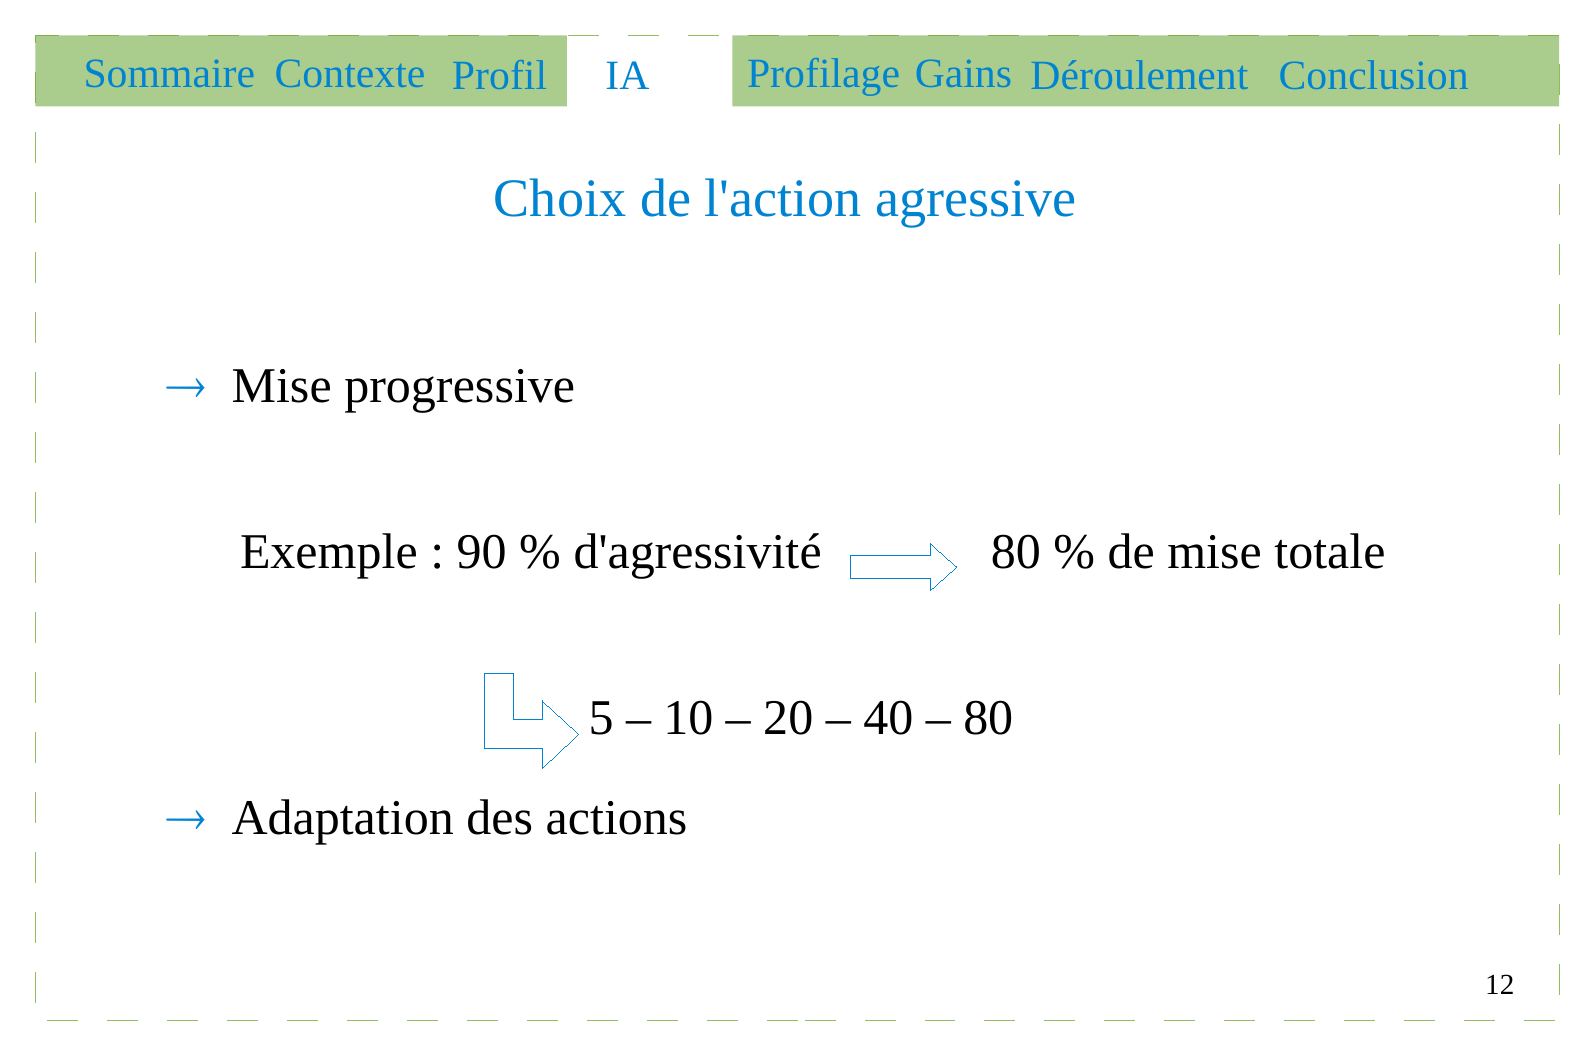

Profilage
Gains
Sommaire
Contexte
Profil
Déroulement
Conclusion
IA
Choix de l'action agressive
® Mise progressive
	Exemple : 90 % d'agressivité			 80 % de mise totale
5 – 10 – 20 – 40 – 80
® Adaptation des actions
12